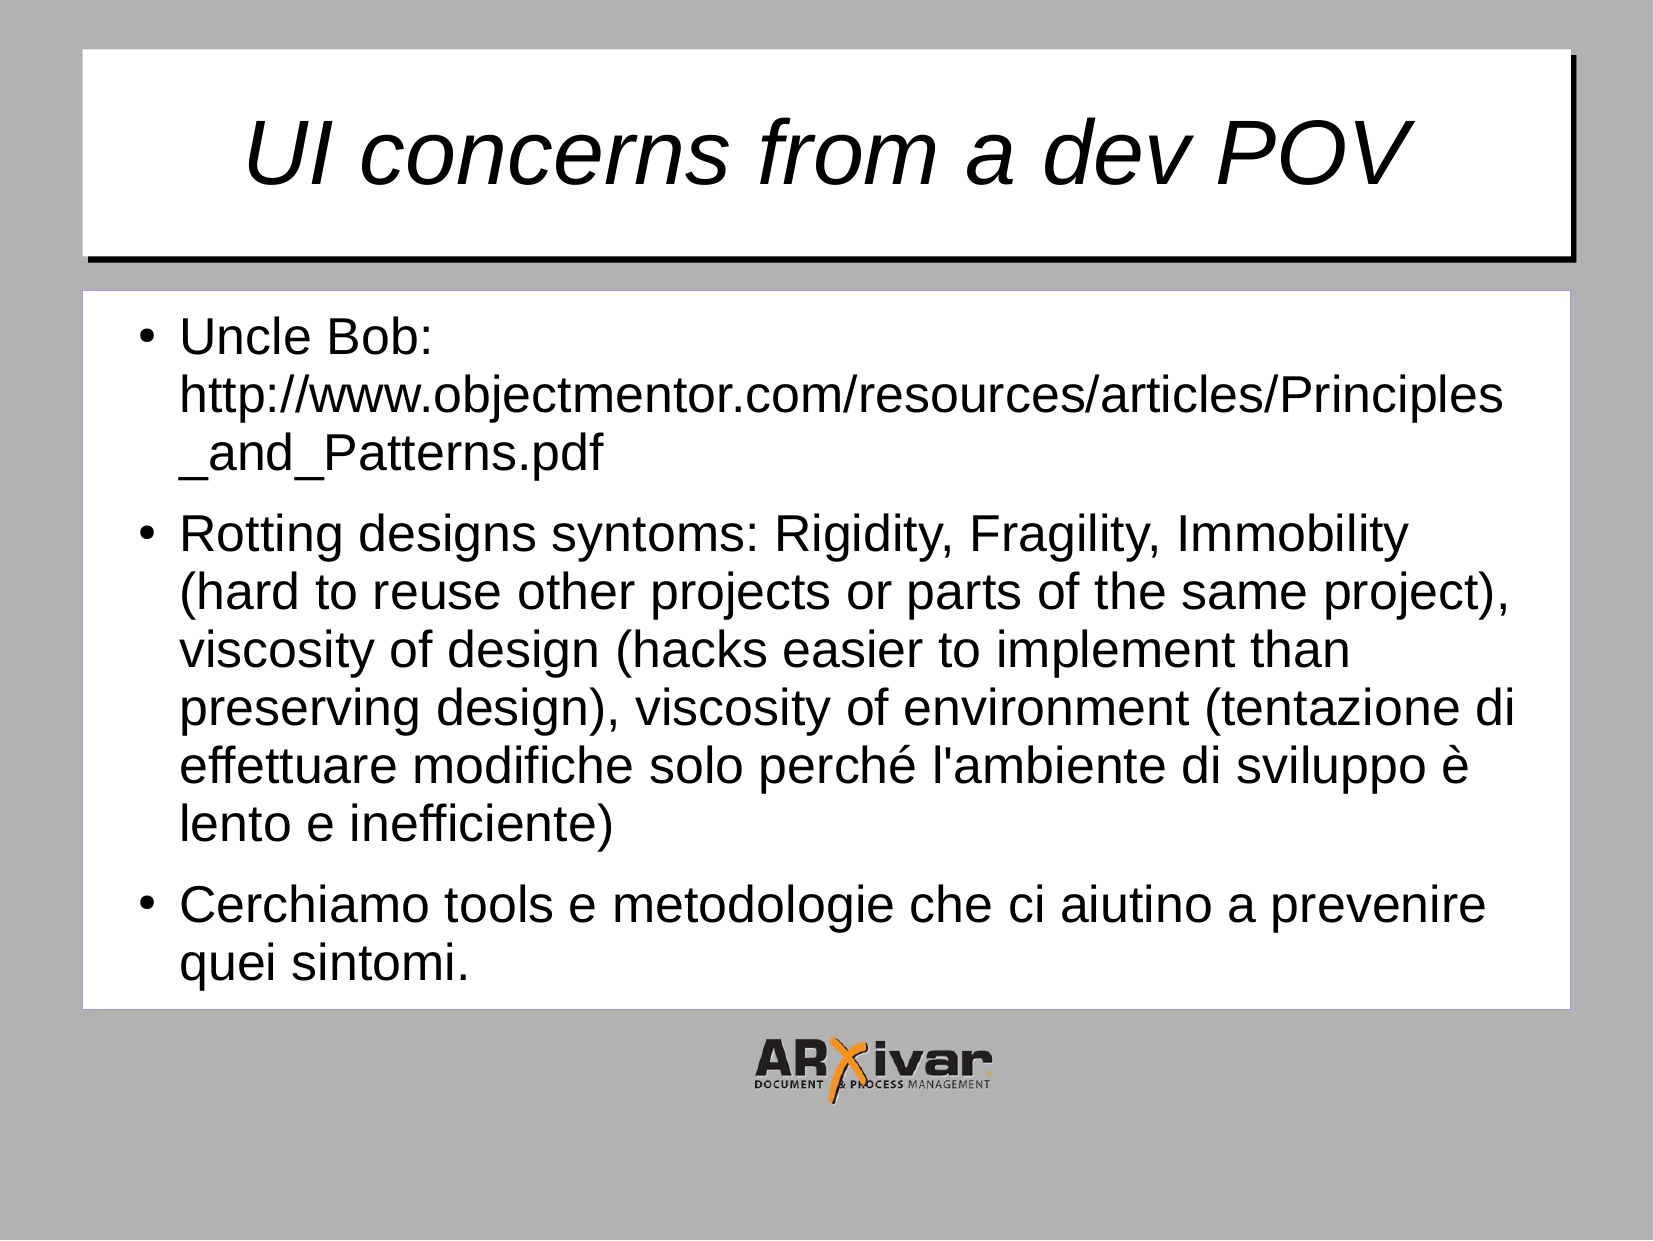

# UI concerns from a dev POV
Uncle Bob: http://www.objectmentor.com/resources/articles/Principles_and_Patterns.pdf
Rotting designs syntoms: Rigidity, Fragility, Immobility (hard to reuse other projects or parts of the same project), viscosity of design (hacks easier to implement than preserving design), viscosity of environment (tentazione di effettuare modifiche solo perché l'ambiente di sviluppo è lento e inefficiente)
Cerchiamo tools e metodologie che ci aiutino a prevenire quei sintomi.